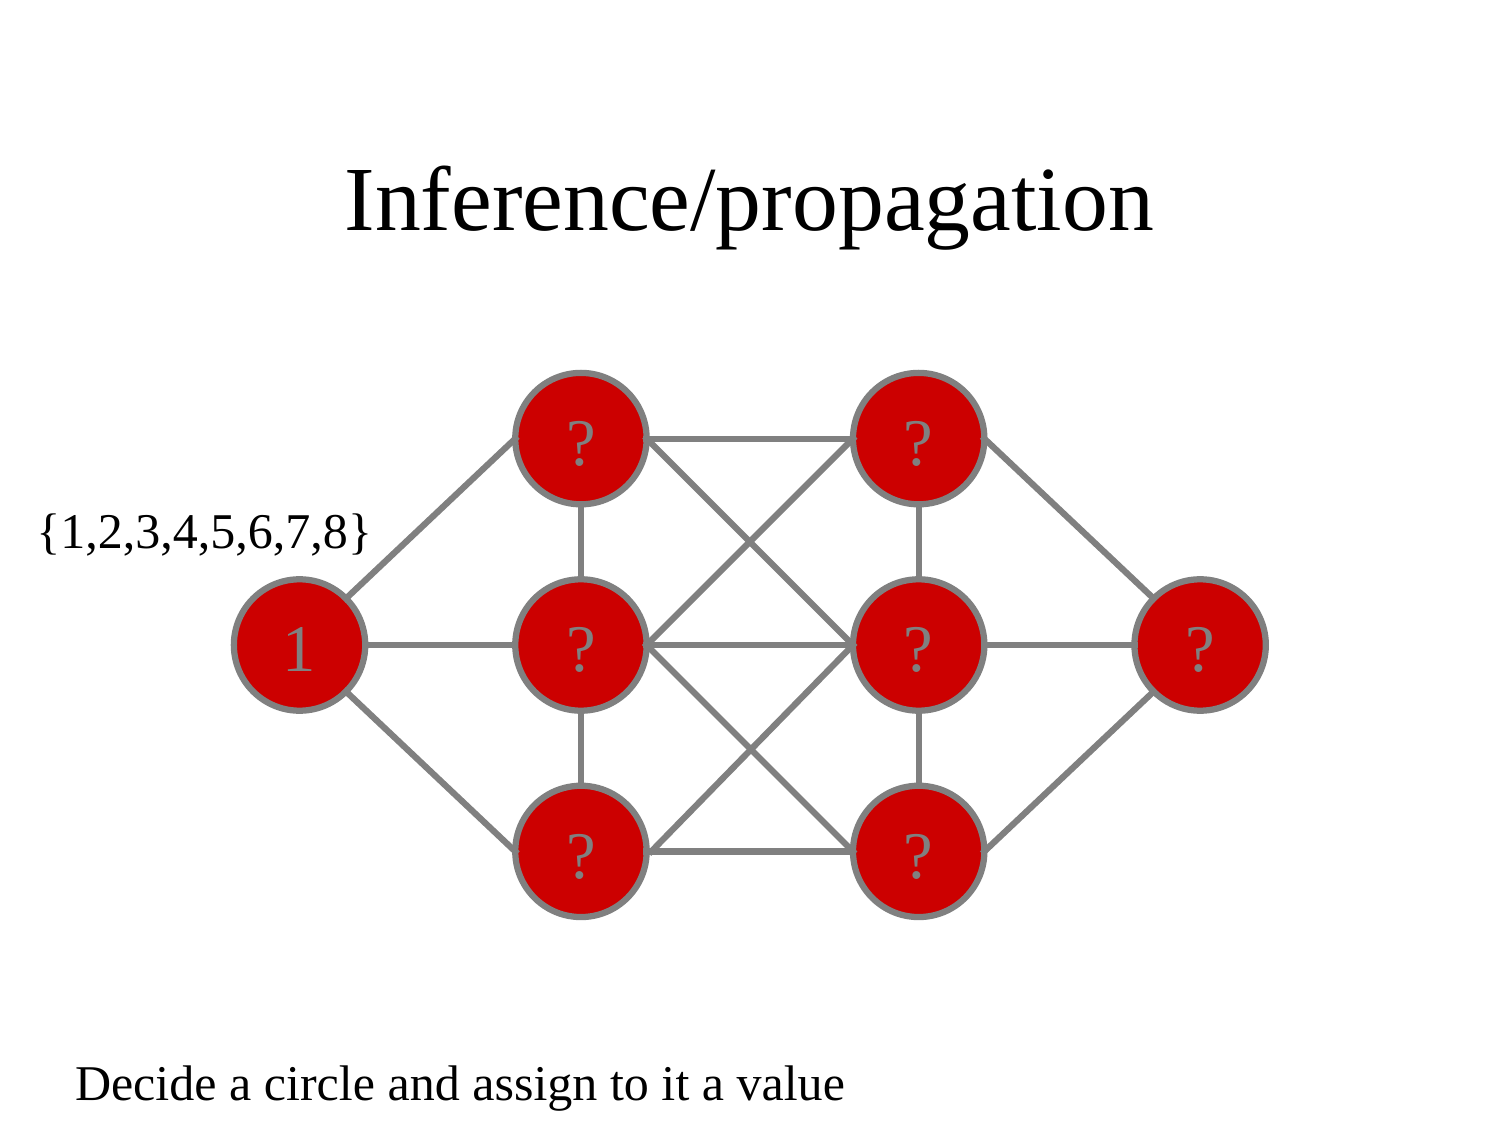

# Inference/propagation
?
?
1
?
?
?
?
?
{1,2,3,4,5,6,7,8}
Decide a circle and assign to it a value